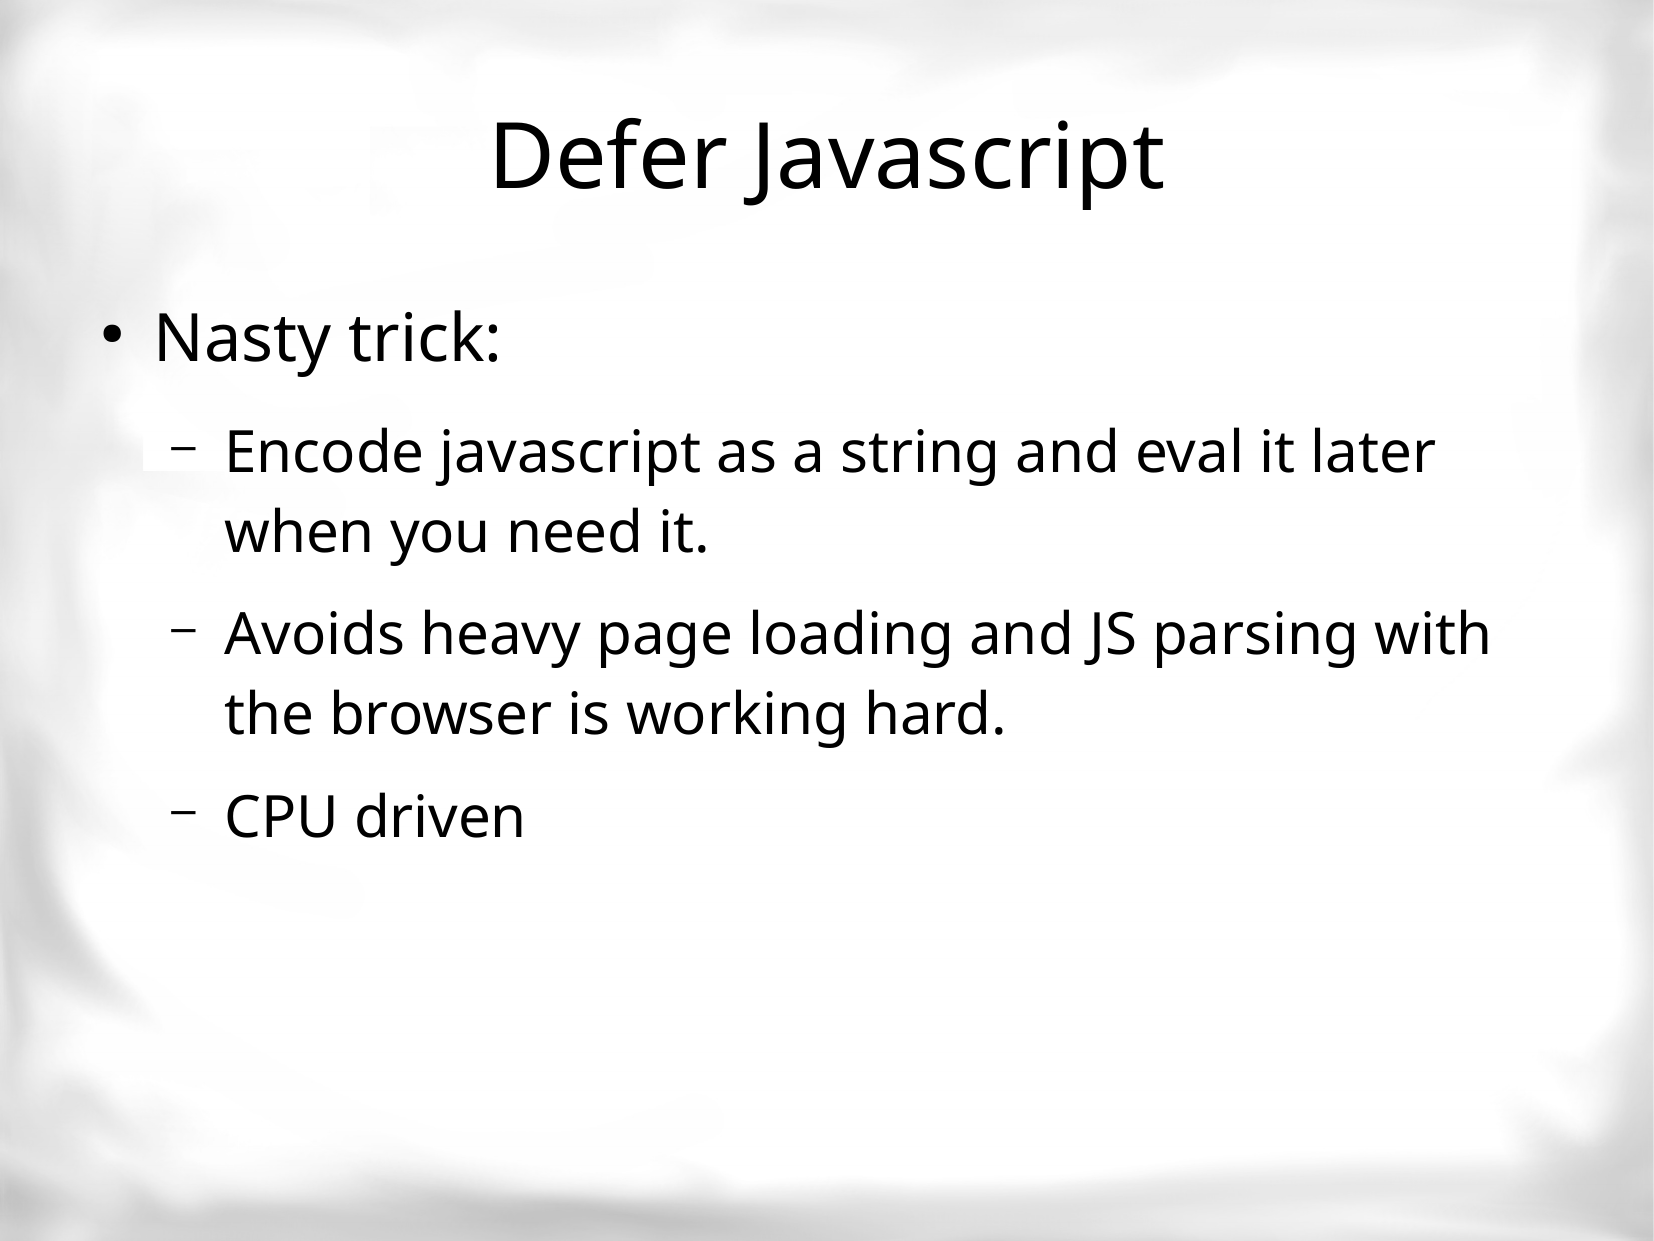

# Defer Javascript
Nasty trick:
Encode javascript as a string and eval it later when you need it.
Avoids heavy page loading and JS parsing with the browser is working hard.
CPU driven